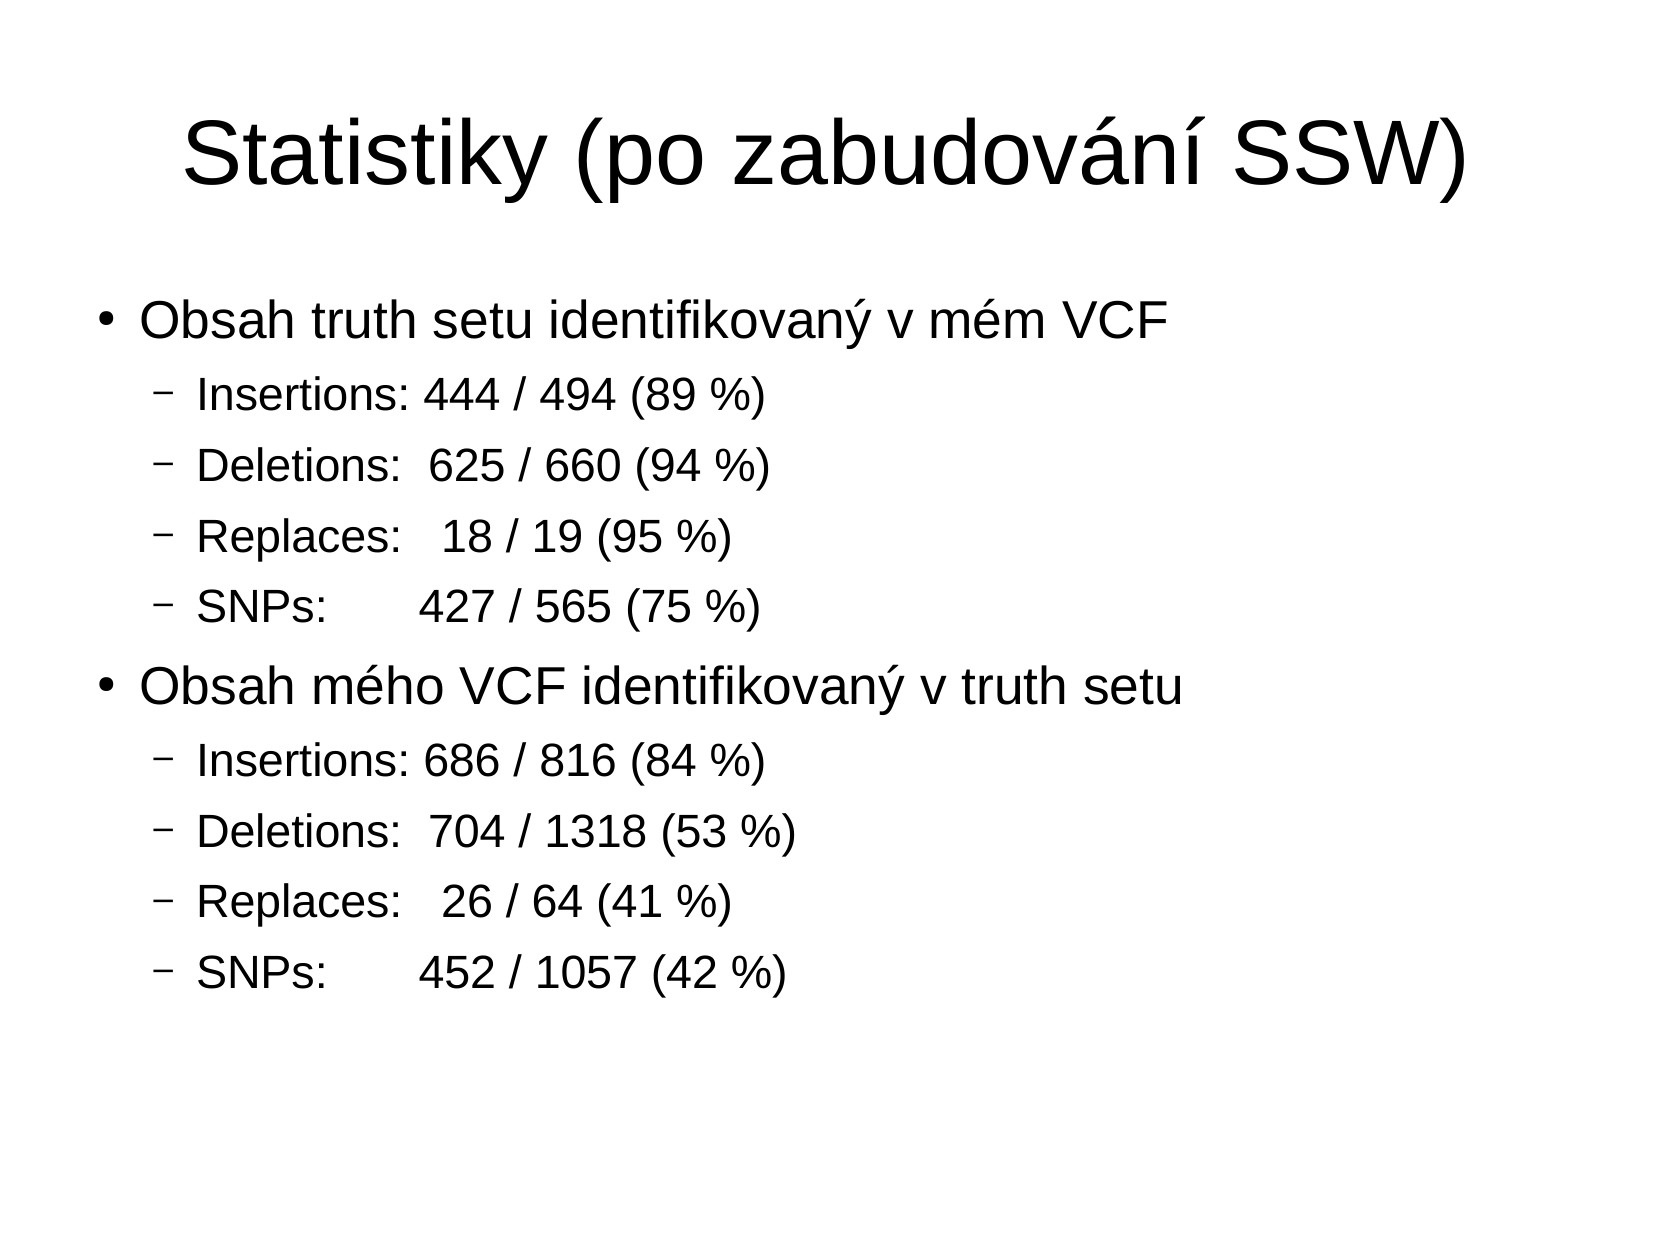

# Statistiky (po zabudování SSW)
Obsah truth setu identifikovaný v mém VCF
Insertions: 444 / 494 (89 %)
Deletions: 625 / 660 (94 %)
Replaces: 18 / 19 (95 %)
SNPs: 427 / 565 (75 %)
Obsah mého VCF identifikovaný v truth setu
Insertions: 686 / 816 (84 %)
Deletions: 704 / 1318 (53 %)
Replaces: 26 / 64 (41 %)
SNPs: 452 / 1057 (42 %)